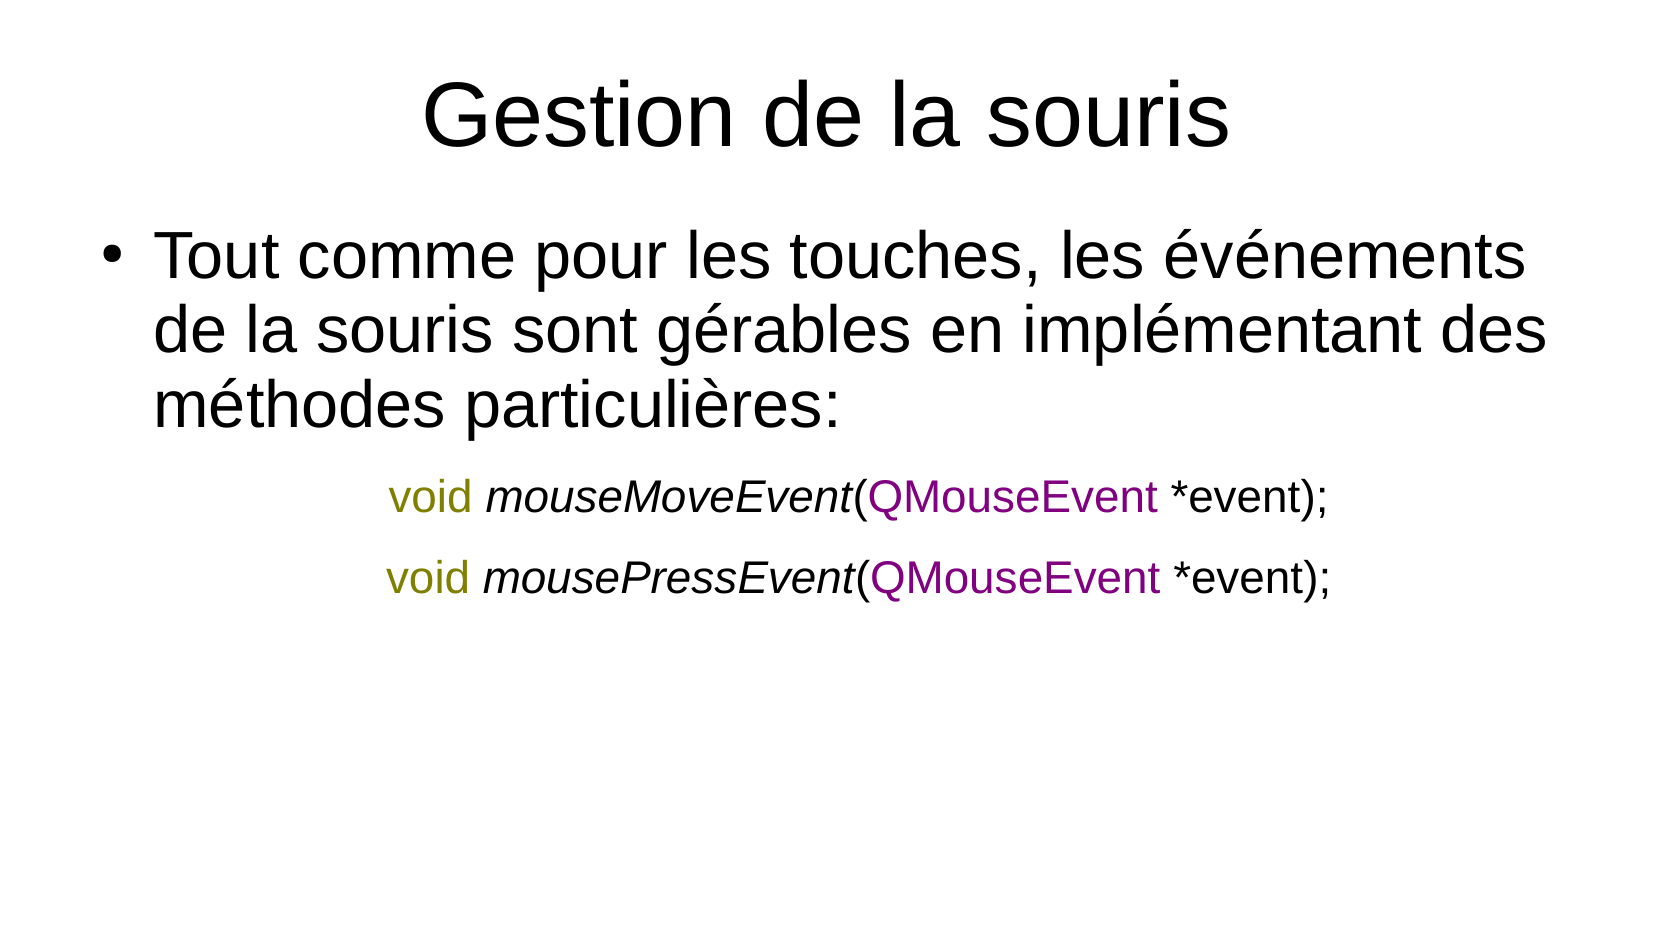

# Gestion de la souris
Tout comme pour les touches, les événements de la souris sont gérables en implémentant des méthodes particulières:
 void mouseMoveEvent(QMouseEvent *event);
 void mousePressEvent(QMouseEvent *event);